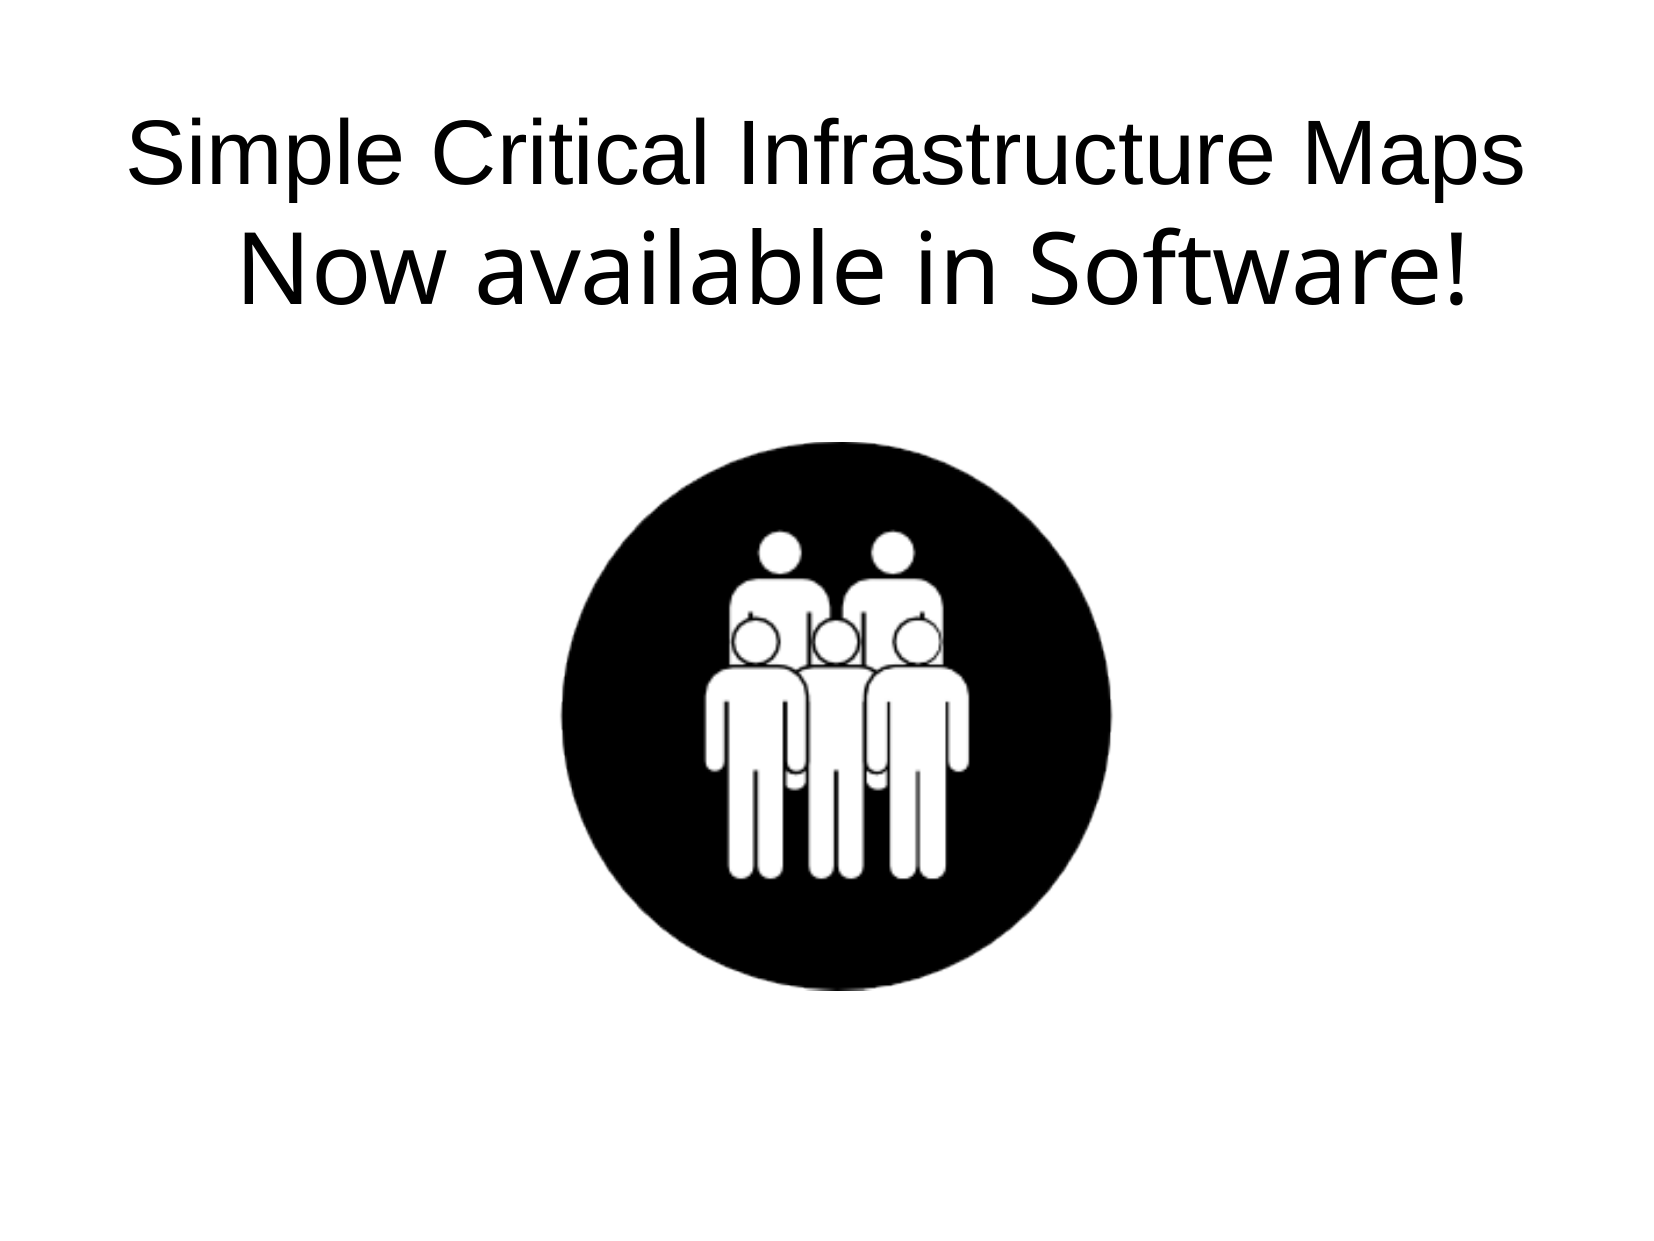

# Simple Critical Infrastructure Maps
Now available in Software!